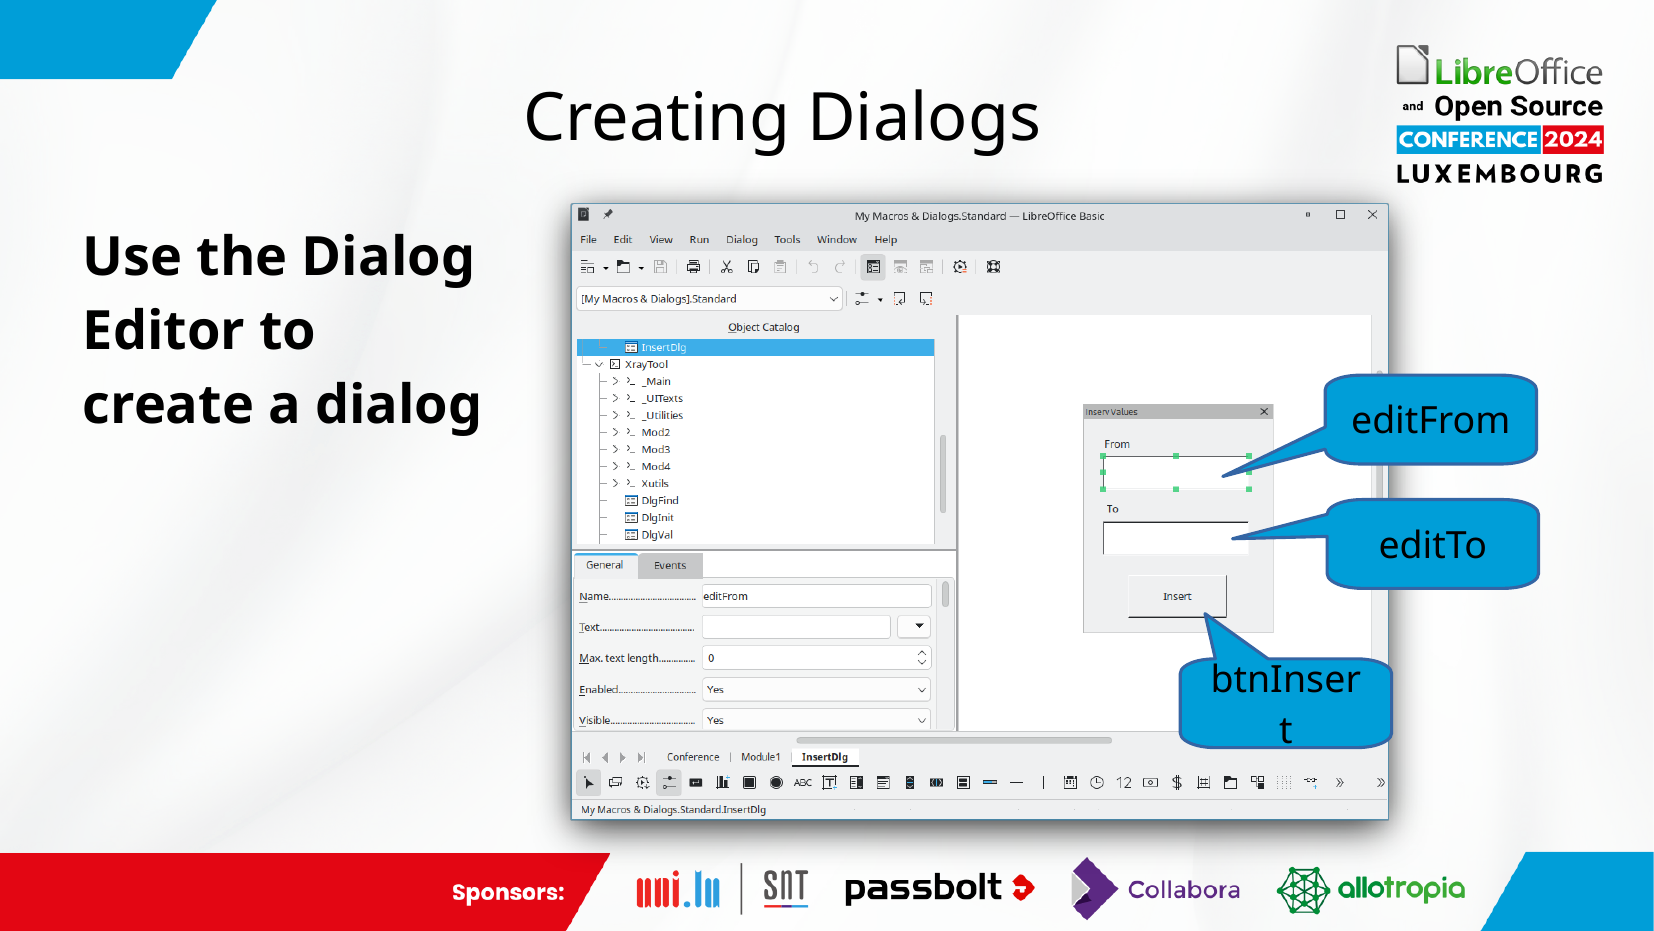

# Creating Dialogs
Use the Dialog Editor to create a dialog
editFrom
editTo
btnInsert